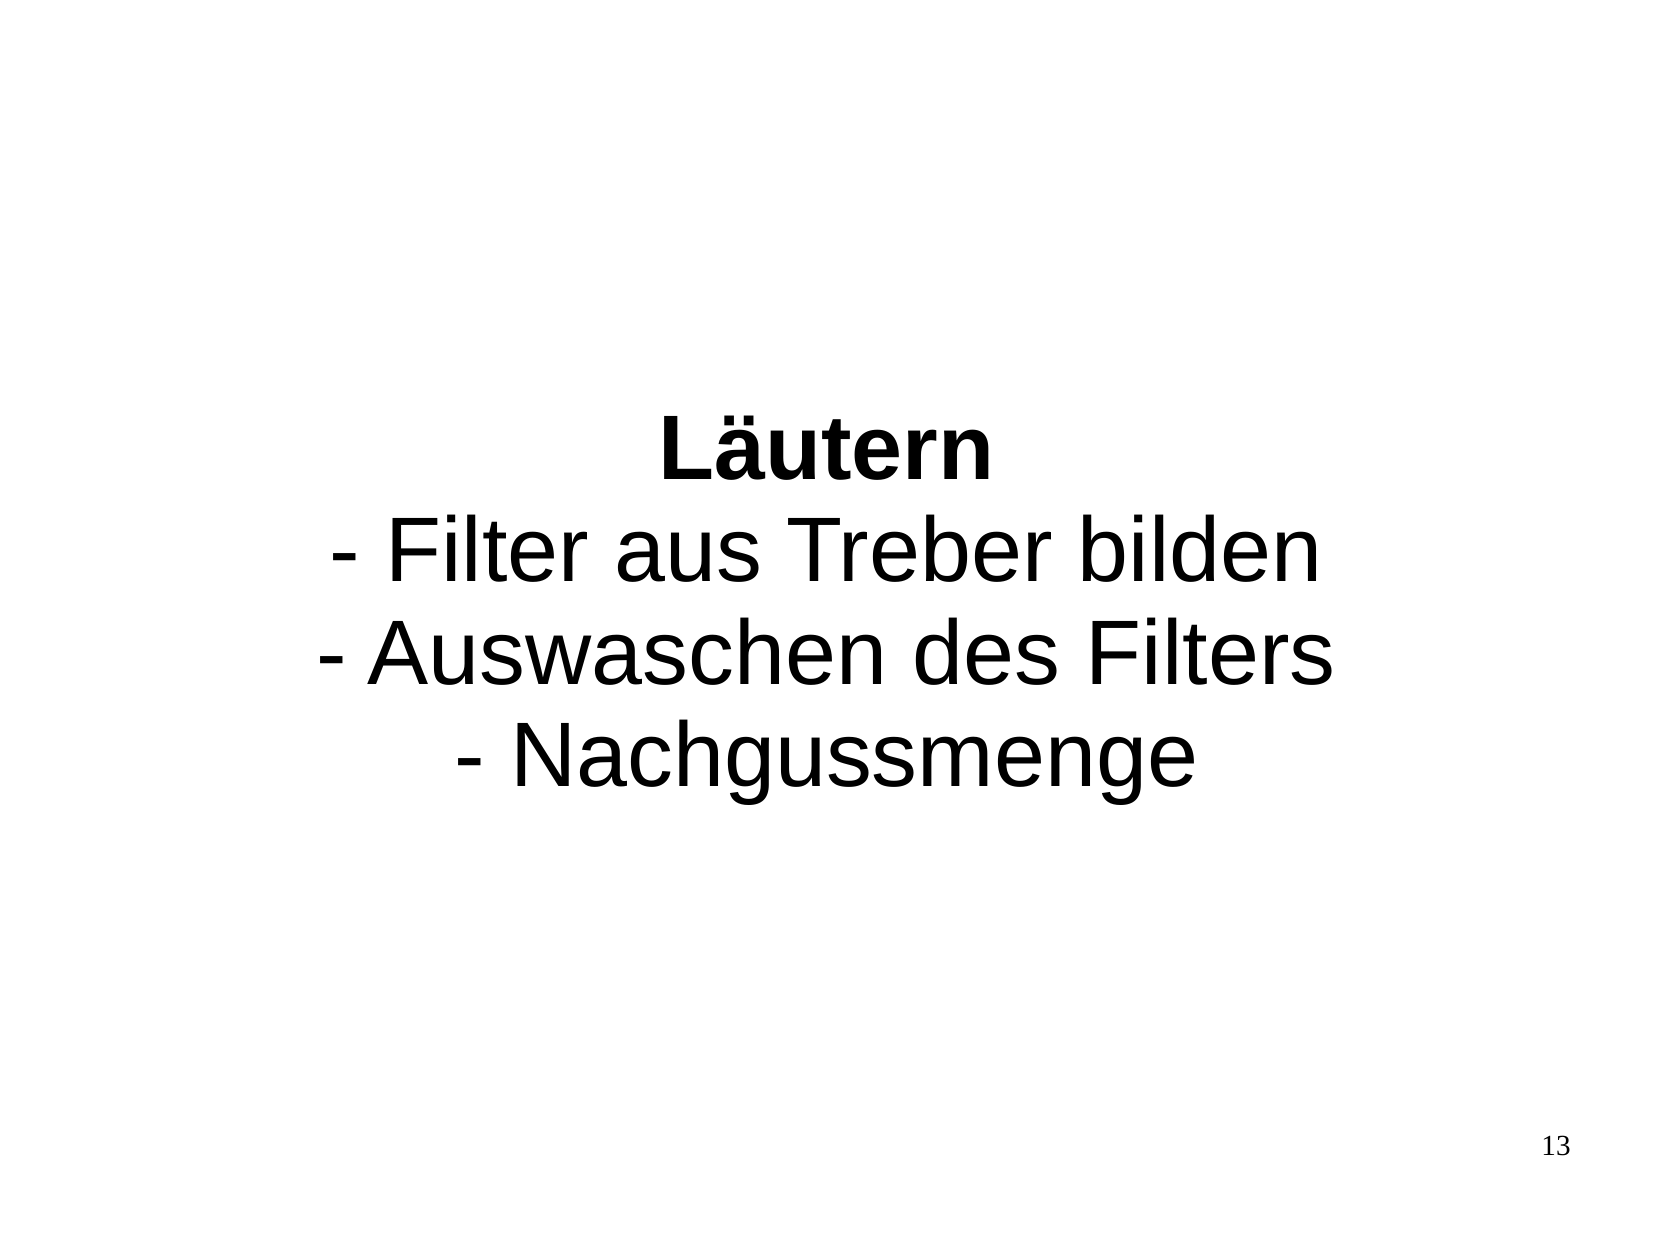

# Läutern - Filter aus Treber bilden - Auswaschen des Filters - Nachgussmenge
13